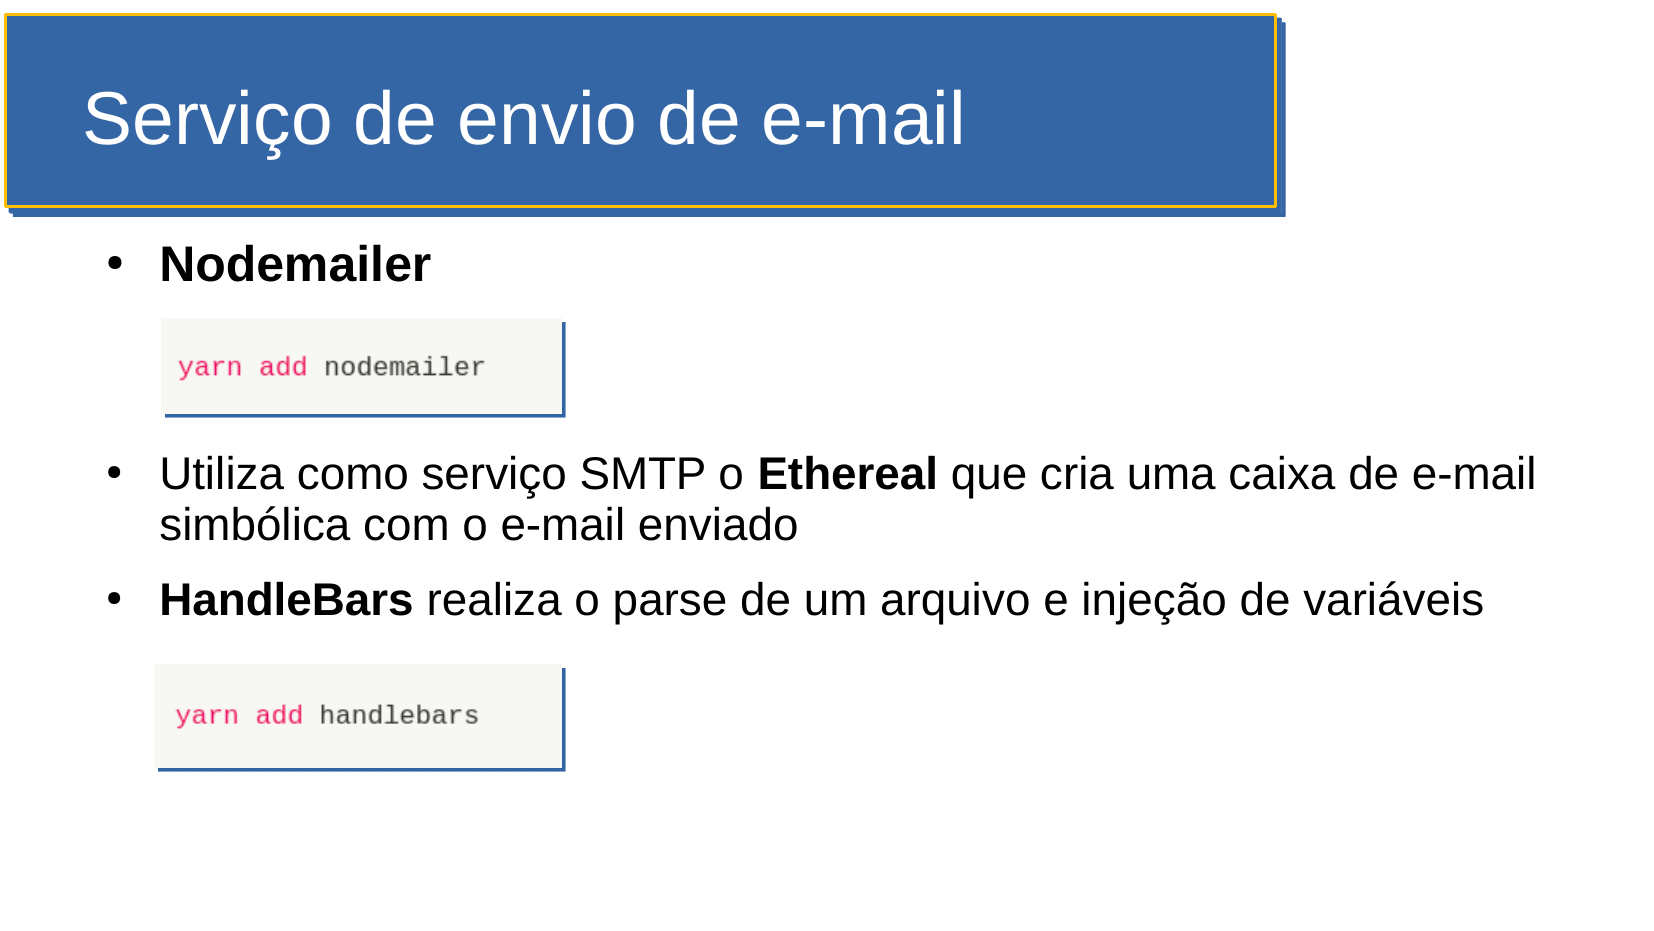

# Serviço de envio de e-mail
Nodemailer
Utiliza como serviço SMTP o Ethereal que cria uma caixa de e-mail simbólica com o e-mail enviado
HandleBars realiza o parse de um arquivo e injeção de variáveis